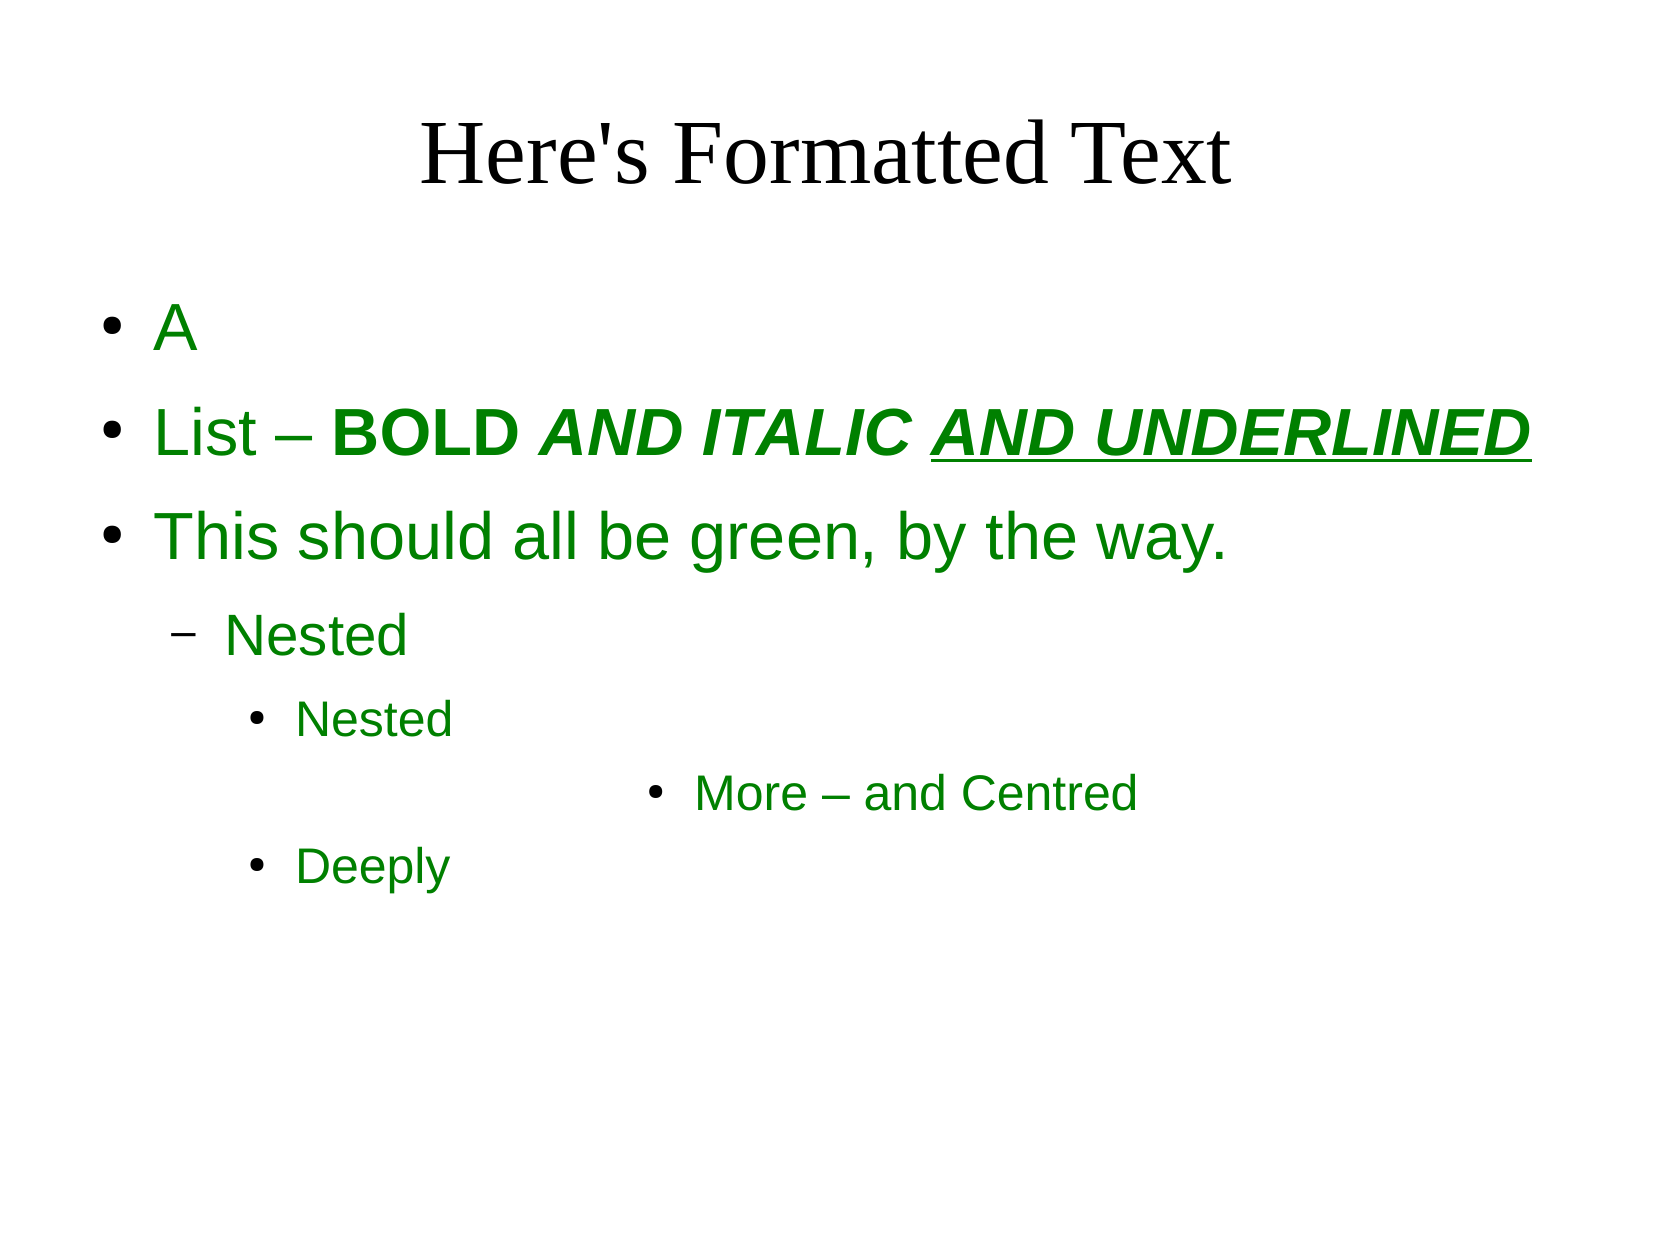

# Here's Formatted Text
A
List – BOLD AND ITALIC AND UNDERLINED
This should all be green, by the way.
Nested
Nested
More – and Centred
Deeply